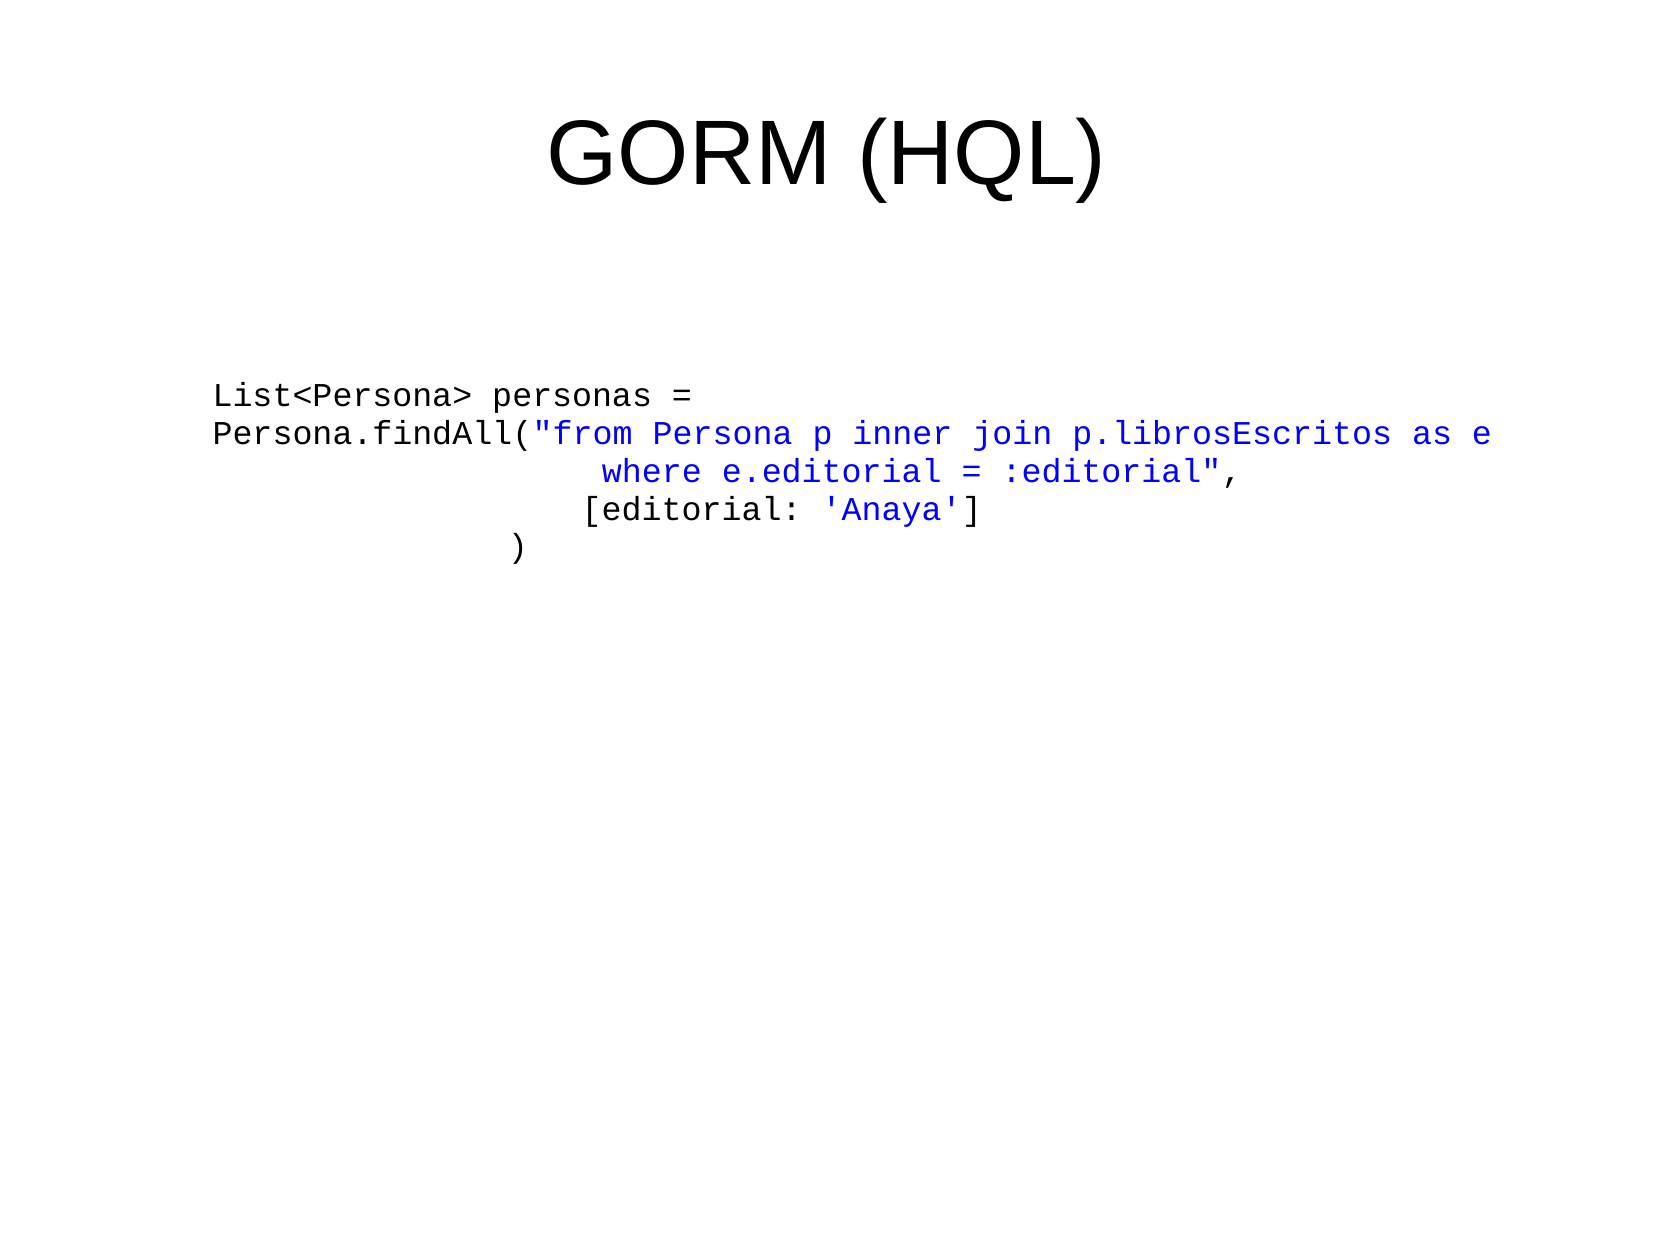

# GORM (HQL)
List<Persona> personas =
Persona.findAll("from Persona p inner join p.librosEscritos as e
					 where e.editorial = :editorial",
					[editorial: 'Anaya']
				)